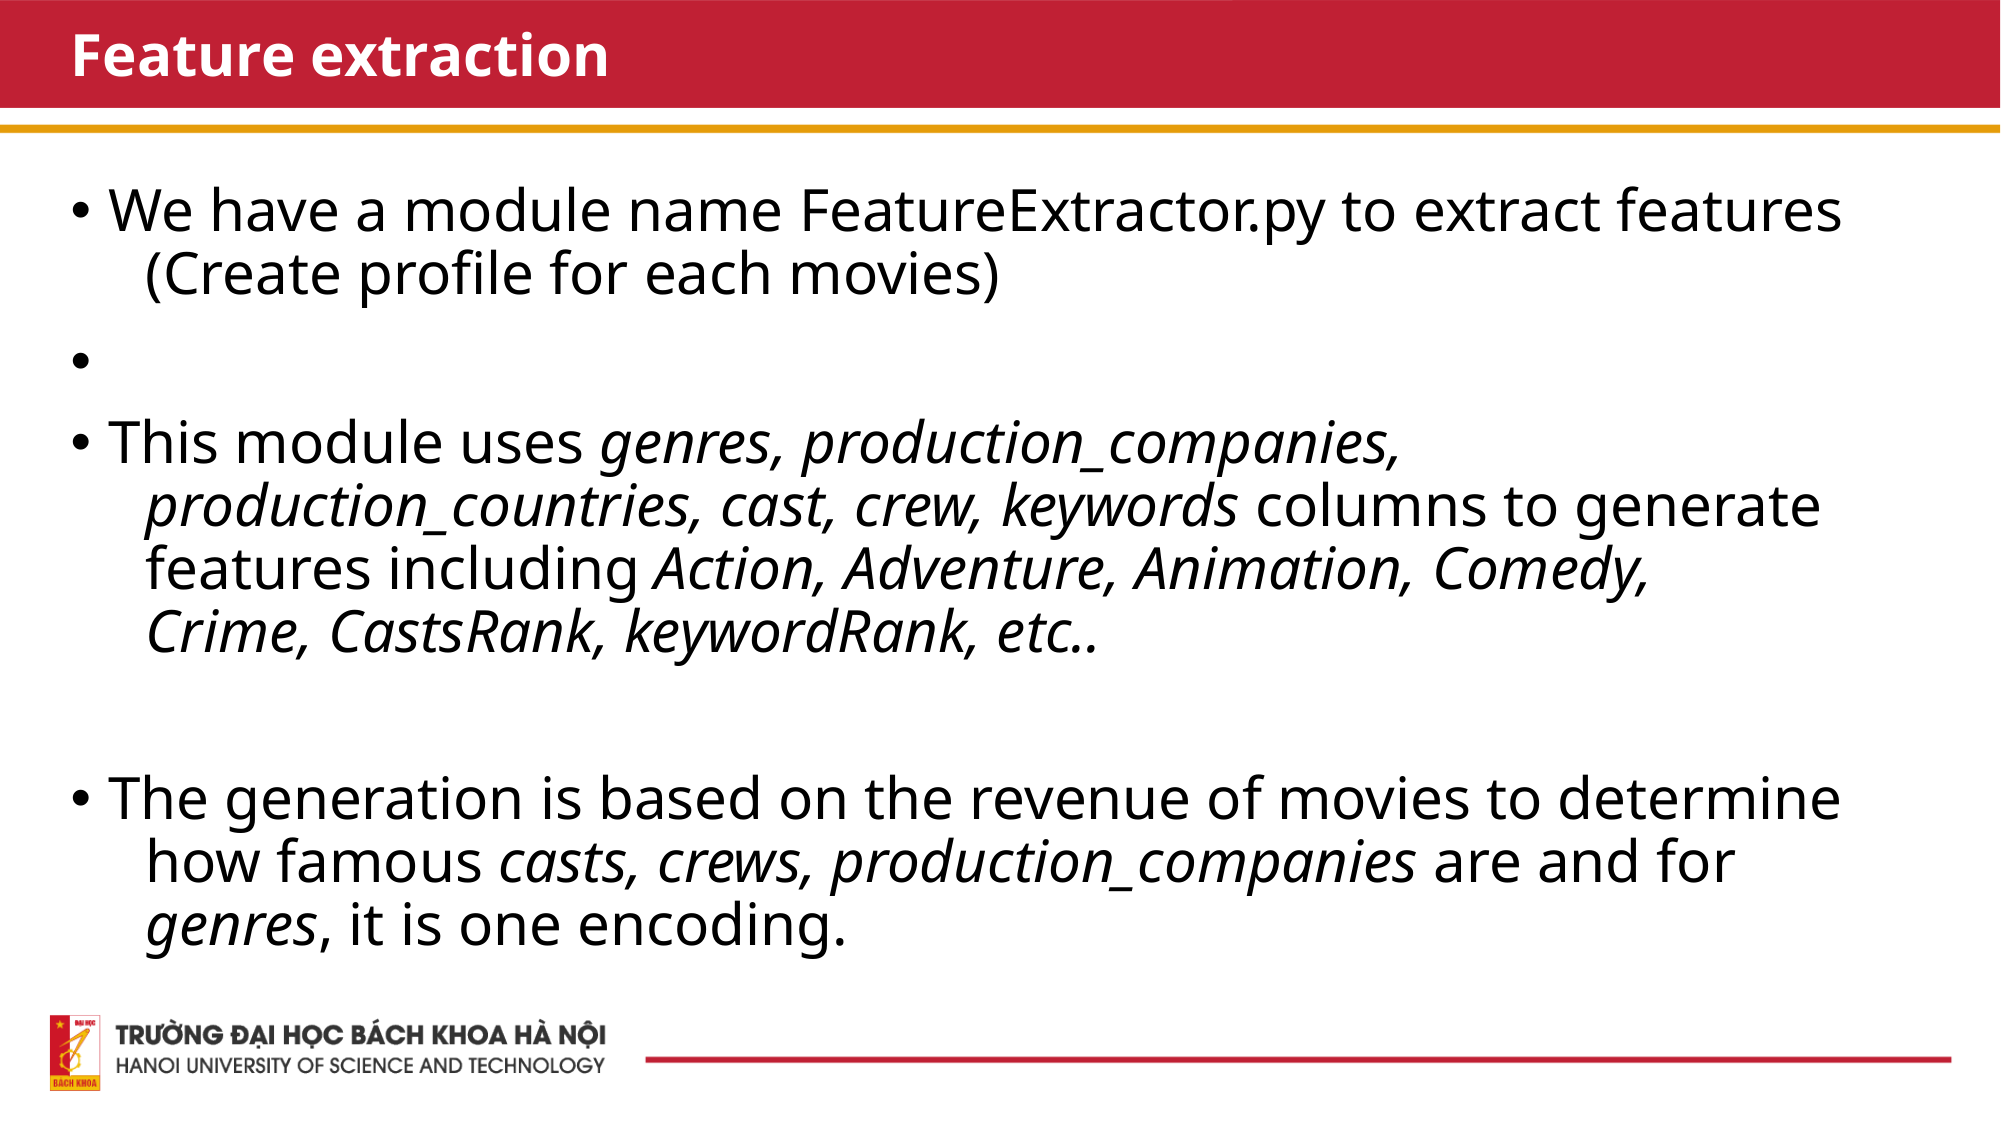

Feature extraction
# We have a module name FeatureExtractor.py to extract features (Create profile for each movies)
This module uses genres, production_companies, production_countries, cast, crew, keywords columns to generate features including Action, Adventure, Animation, Comedy, Crime, CastsRank, keywordRank, etc..
The generation is based on the revenue of movies to determine how famous casts, crews, production_companies are and for genres, it is one encoding.